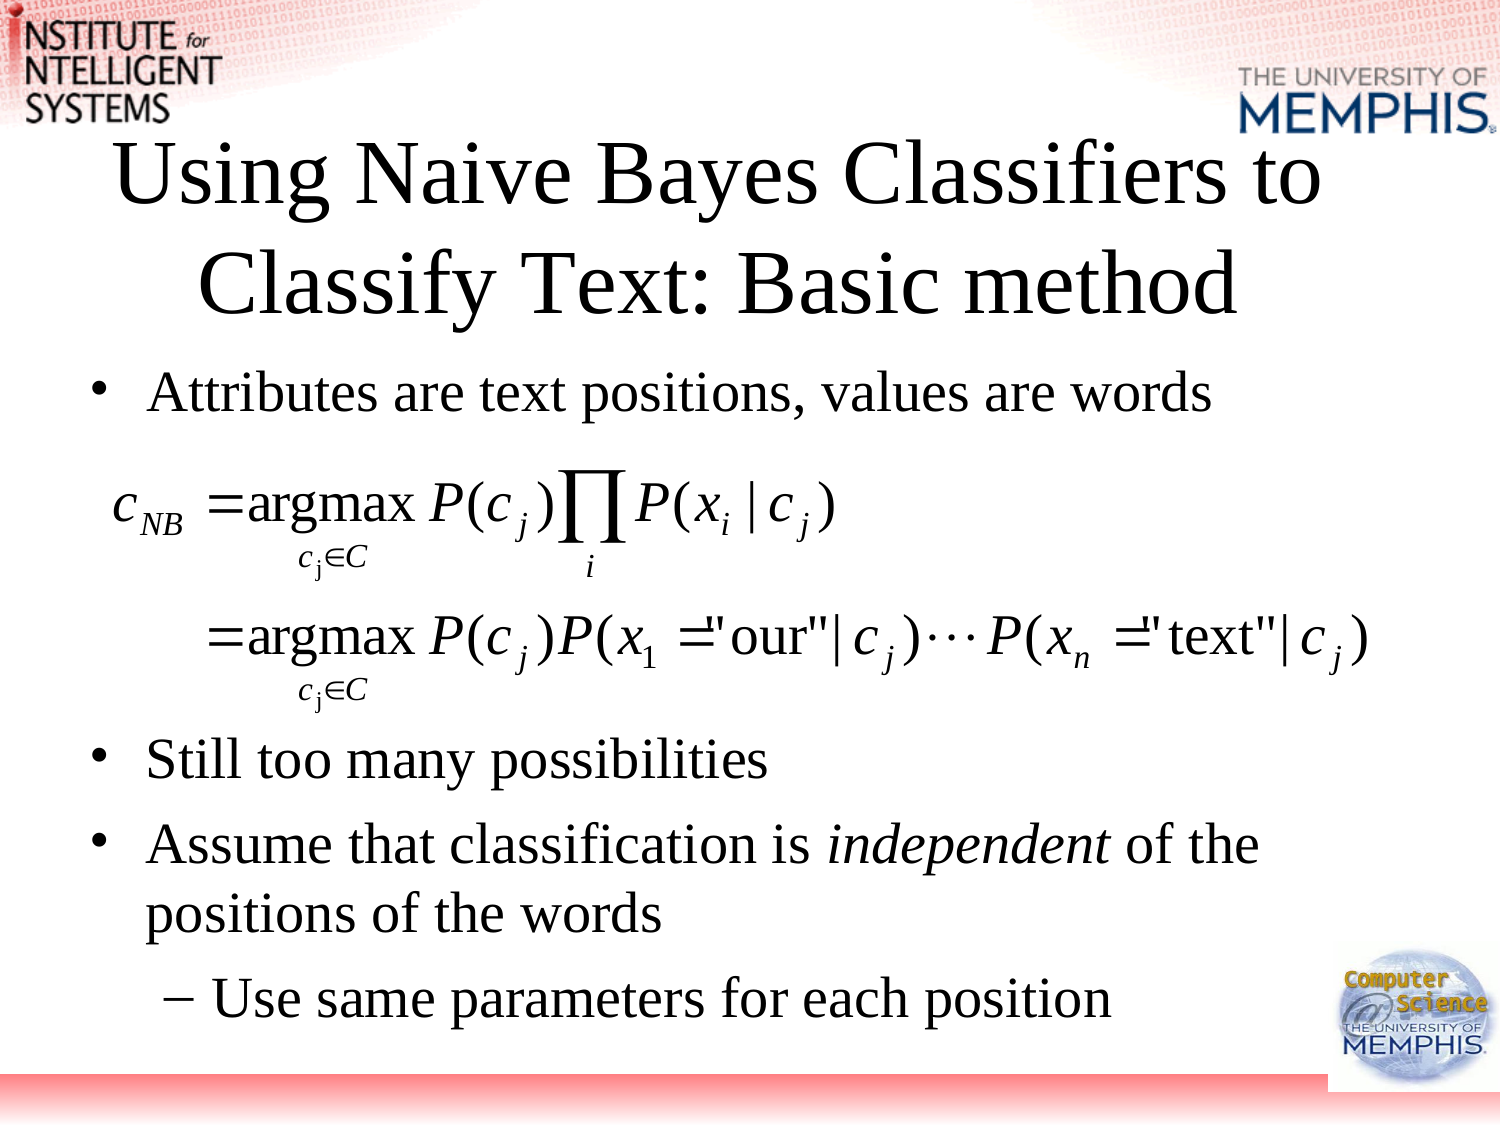

# Using Naive Bayes Classifiers to Classify Text: Basic method
Attributes are text positions, values are words
Still too many possibilities
Assume that classification is independent of the positions of the words
Use same parameters for each position